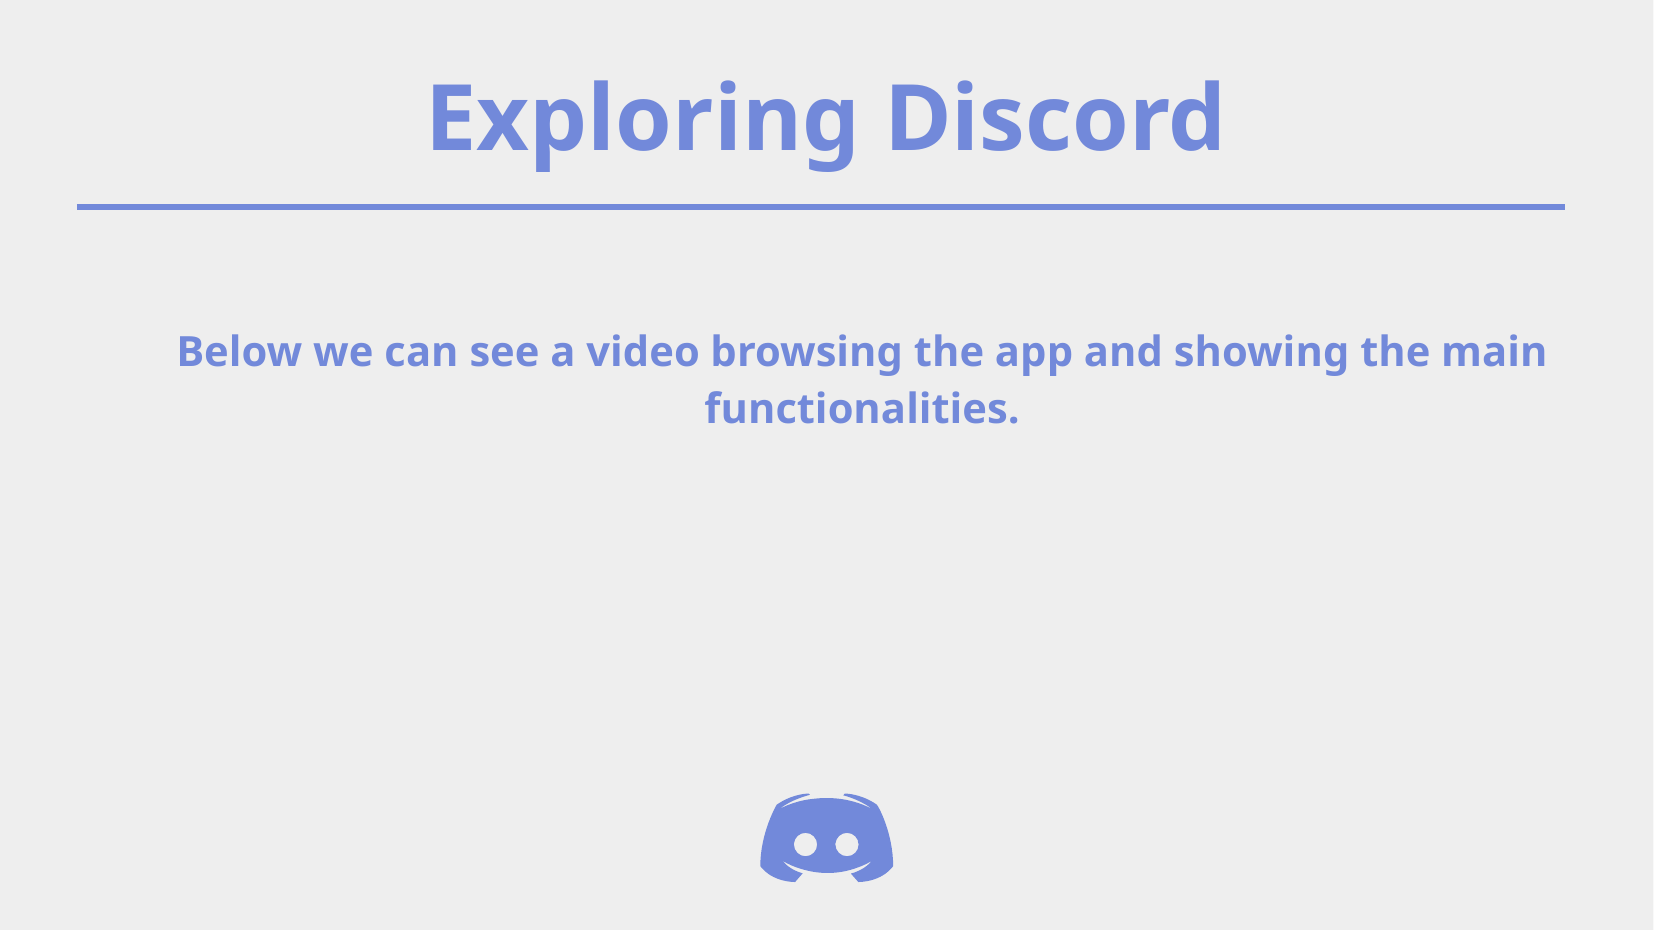

# Exploring Discord
Below we can see a video browsing the app and showing the main functionalities.